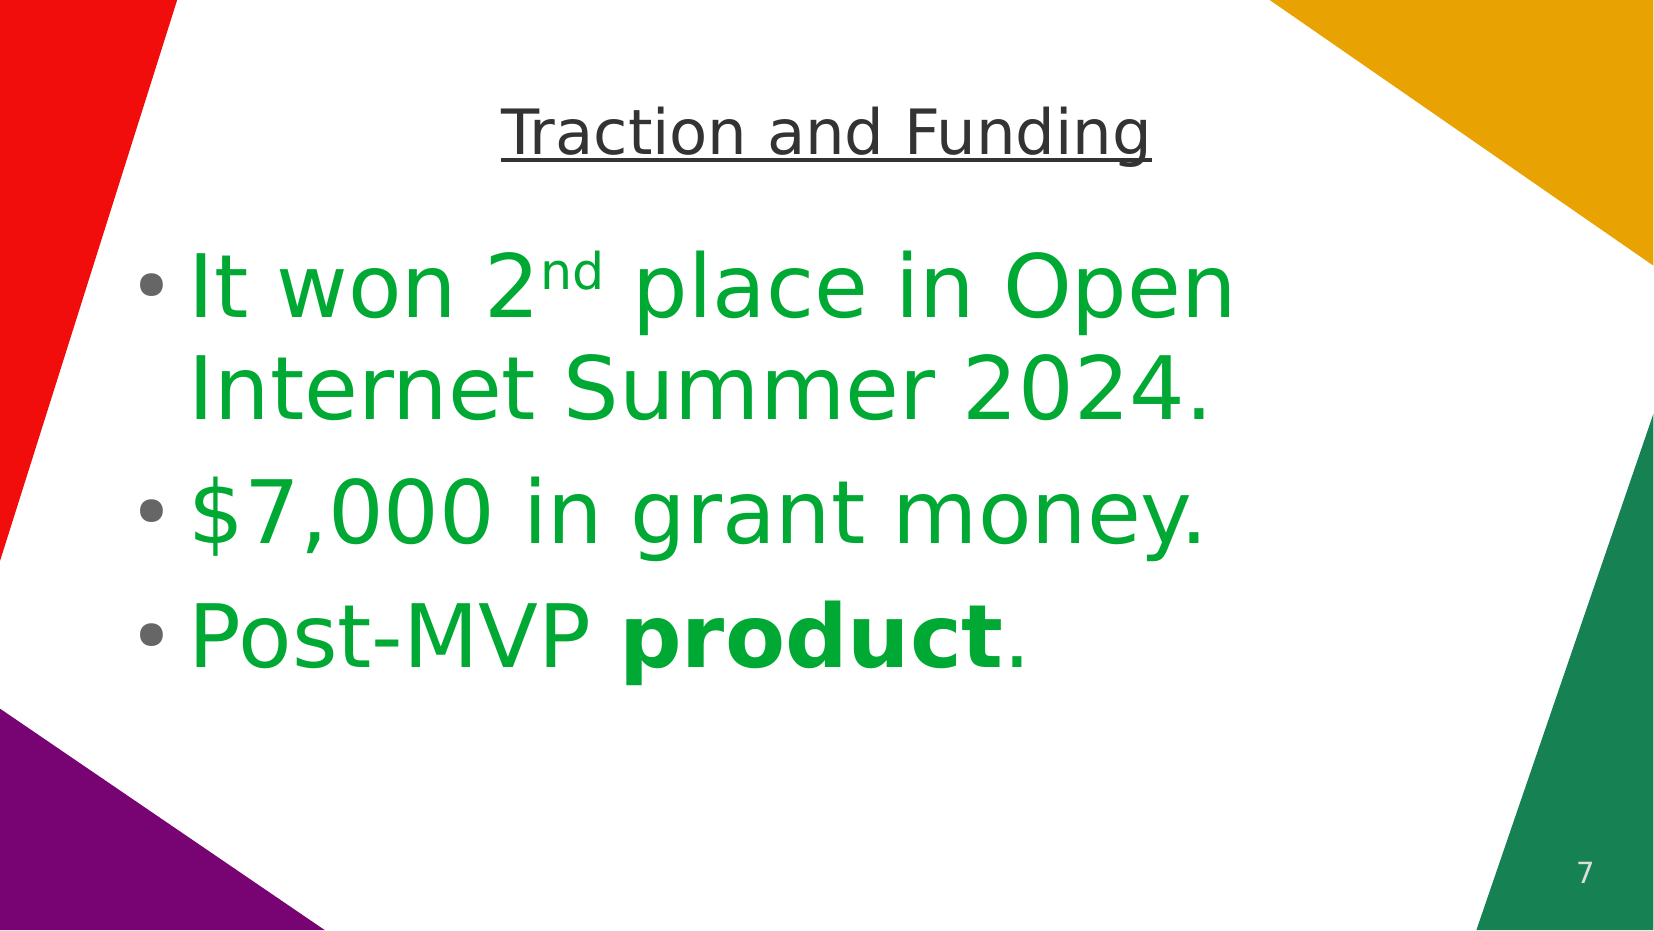

# Traction and Funding
It won 2nd place in Open Internet Summer 2024.
$7,000 in grant money.
Post-MVP product.
7